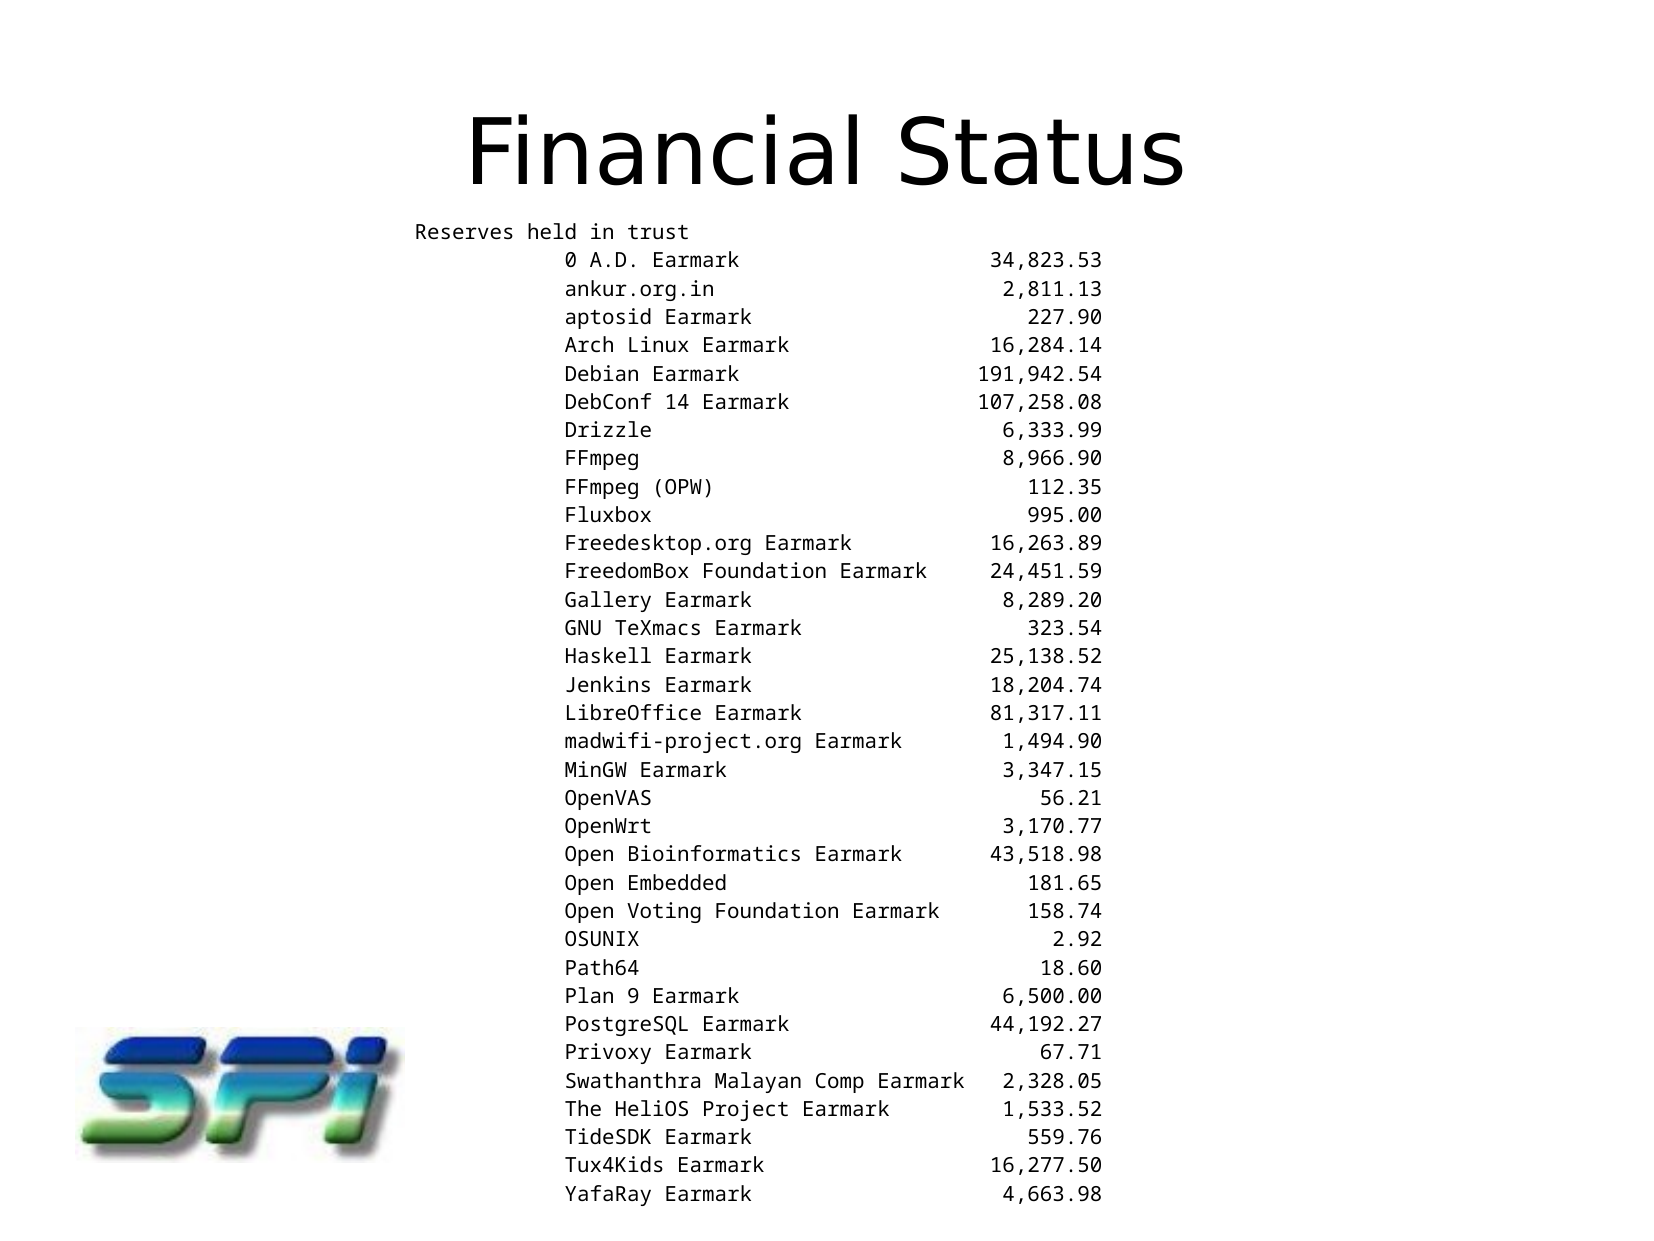

# Financial Status
					Reserves held in trust
 						0 A.D. Earmark 34,823.53
 						ankur.org.in 2,811.13
 						aptosid Earmark 227.90
 						Arch Linux Earmark 16,284.14
 						Debian Earmark 191,942.54
 						DebConf 14 Earmark 107,258.08
 						Drizzle 6,333.99
 						FFmpeg 8,966.90
 						FFmpeg (OPW) 112.35
 						Fluxbox 995.00
 						Freedesktop.org Earmark 16,263.89
 						FreedomBox Foundation Earmark 24,451.59
 						Gallery Earmark 8,289.20
 						GNU TeXmacs Earmark 323.54
 						Haskell Earmark 25,138.52
 						Jenkins Earmark 18,204.74
 						LibreOffice Earmark 81,317.11
 						madwifi-project.org Earmark 1,494.90
 						MinGW Earmark 3,347.15
 						OpenVAS 56.21
 						OpenWrt 3,170.77
 						Open Bioinformatics Earmark 43,518.98
						 Open Embedded 181.65
 						Open Voting Foundation Earmark 158.74
 						OSUNIX 2.92
 						Path64 18.60
 						Plan 9 Earmark 6,500.00
 						PostgreSQL Earmark 44,192.27
 						Privoxy Earmark 67.71
 						Swathanthra Malayan Comp Earmark 2,328.05
 						The HeliOS Project Earmark 1,533.52
 						TideSDK Earmark 559.76
 						Tux4Kids Earmark 16,277.50
 						YafaRay Earmark 4,663.98
 				Total held in trust 	646,361.59
 				General reserves 	 88,750.02
 					Total Equity 735,111.61